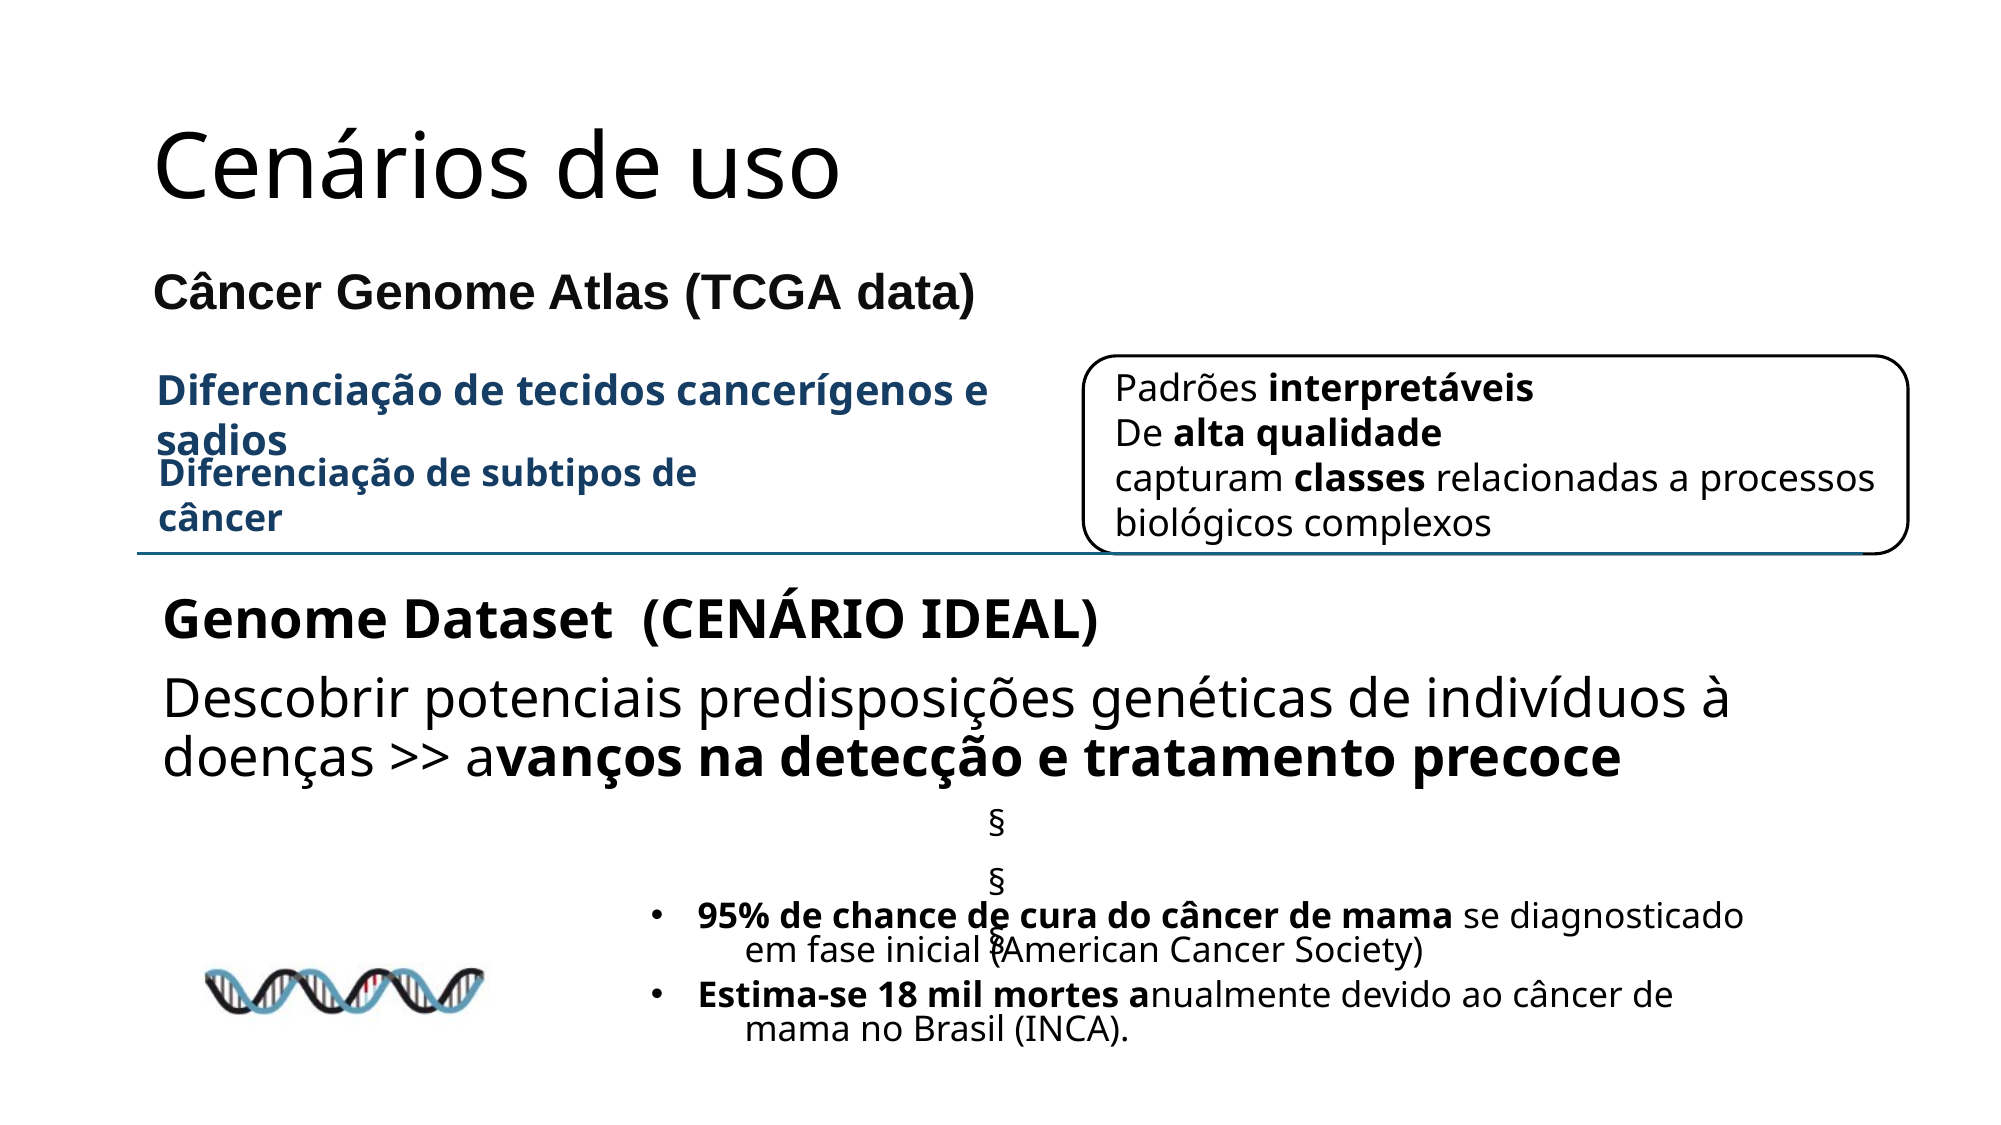

# Cenários de uso
Câncer Genome Atlas (TCGA data)
Diferenciação de tecidos cancerígenos e sadios
Padrões interpretáveis
De alta qualidade
capturam classes relacionadas a processos biológicos complexos
Diferenciação de subtipos de câncer
Genome Dataset  (CENÁRIO IDEAL)
Descobrir potenciais predisposições genéticas de indivíduos à doenças >> avanços na detecção e tratamento precoce
95% de chance de cura do câncer de mama se diagnosticado em fase inicial (American Cancer Society)
Estima-se 18 mil mortes anualmente devido ao câncer de mama no Brasil (INCA).